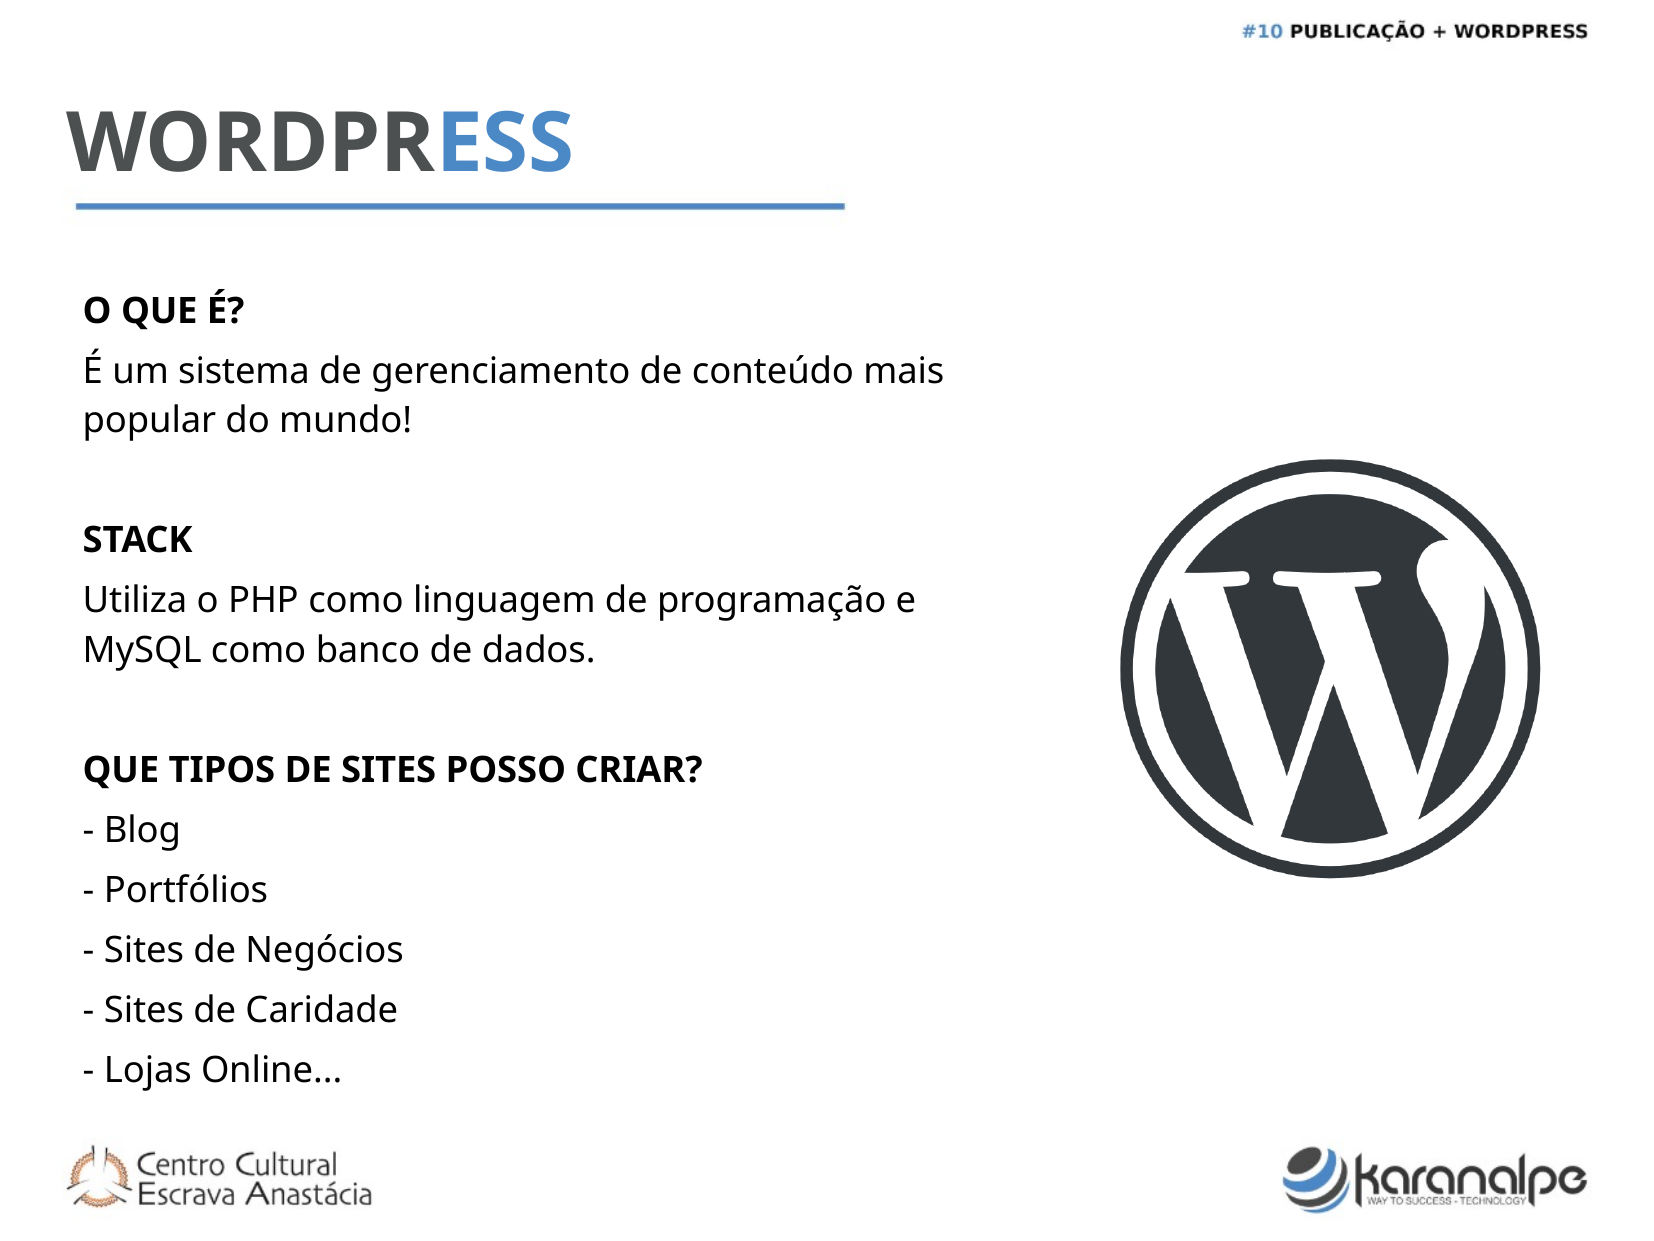

WORDPRESS
# O QUE É?
É um sistema de gerenciamento de conteúdo mais popular do mundo!
STACK
Utiliza o PHP como linguagem de programação e MySQL como banco de dados.
QUE TIPOS DE SITES POSSO CRIAR?
- Blog
- Portfólios
- Sites de Negócios
- Sites de Caridade
- Lojas Online...